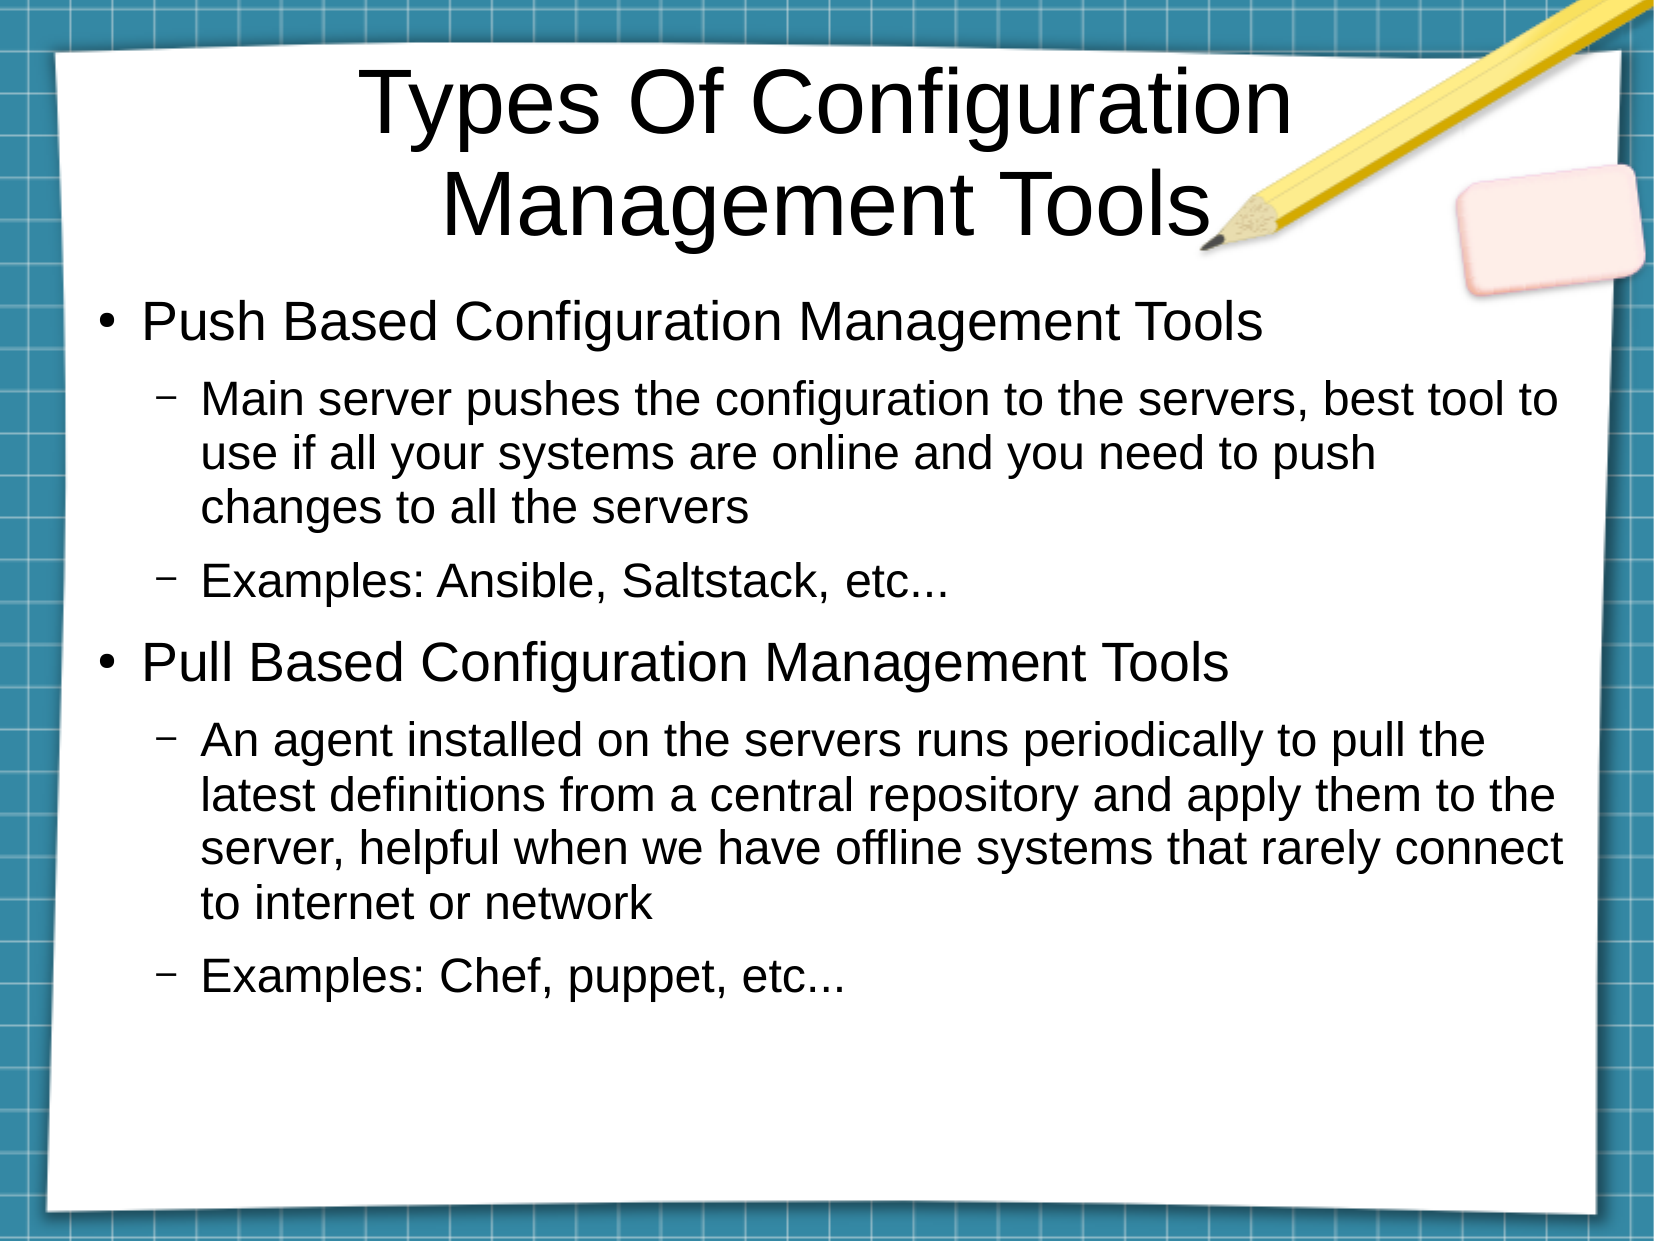

# Types Of Configuration Management Tools
Push Based Configuration Management Tools
Main server pushes the configuration to the servers, best tool to use if all your systems are online and you need to push changes to all the servers
Examples: Ansible, Saltstack, etc...
Pull Based Configuration Management Tools
An agent installed on the servers runs periodically to pull the latest definitions from a central repository and apply them to the server, helpful when we have offline systems that rarely connect to internet or network
Examples: Chef, puppet, etc...